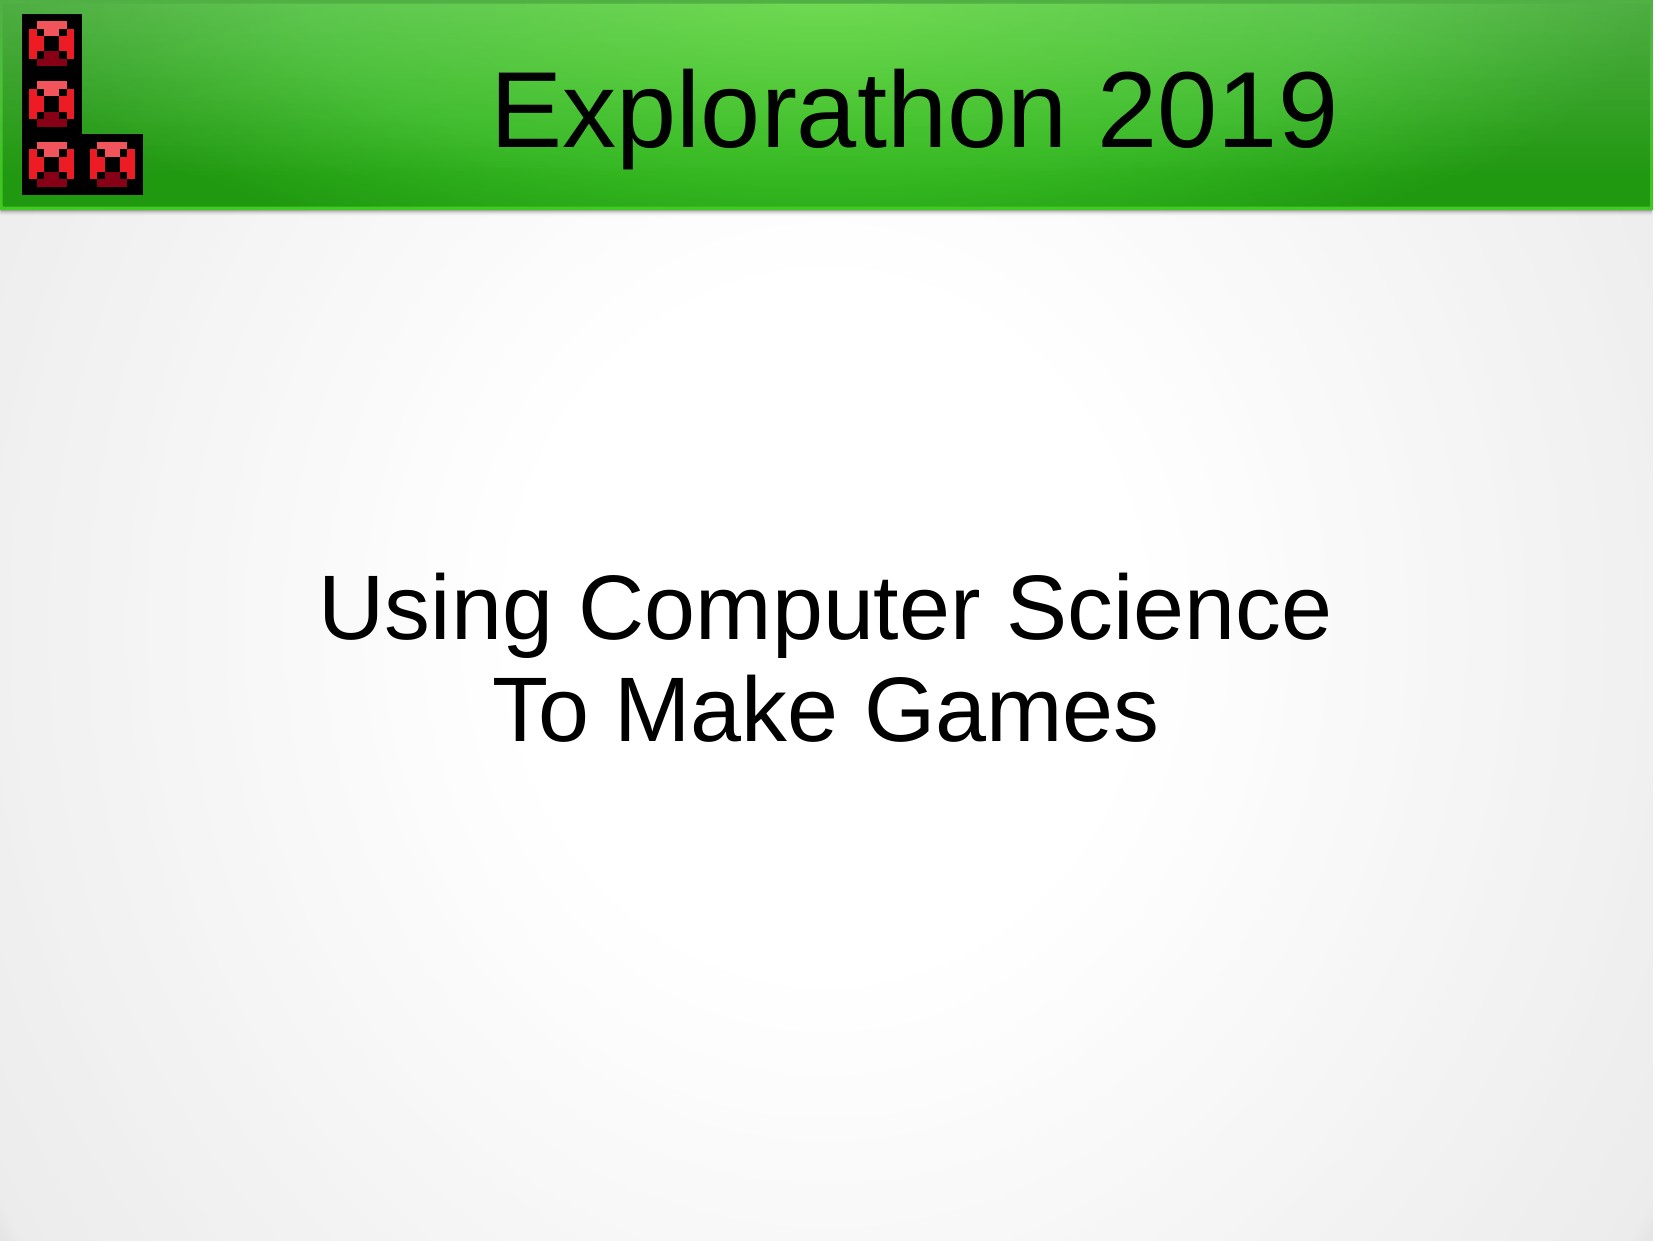

# Explorathon 2019
Using Computer Science
To Make Games